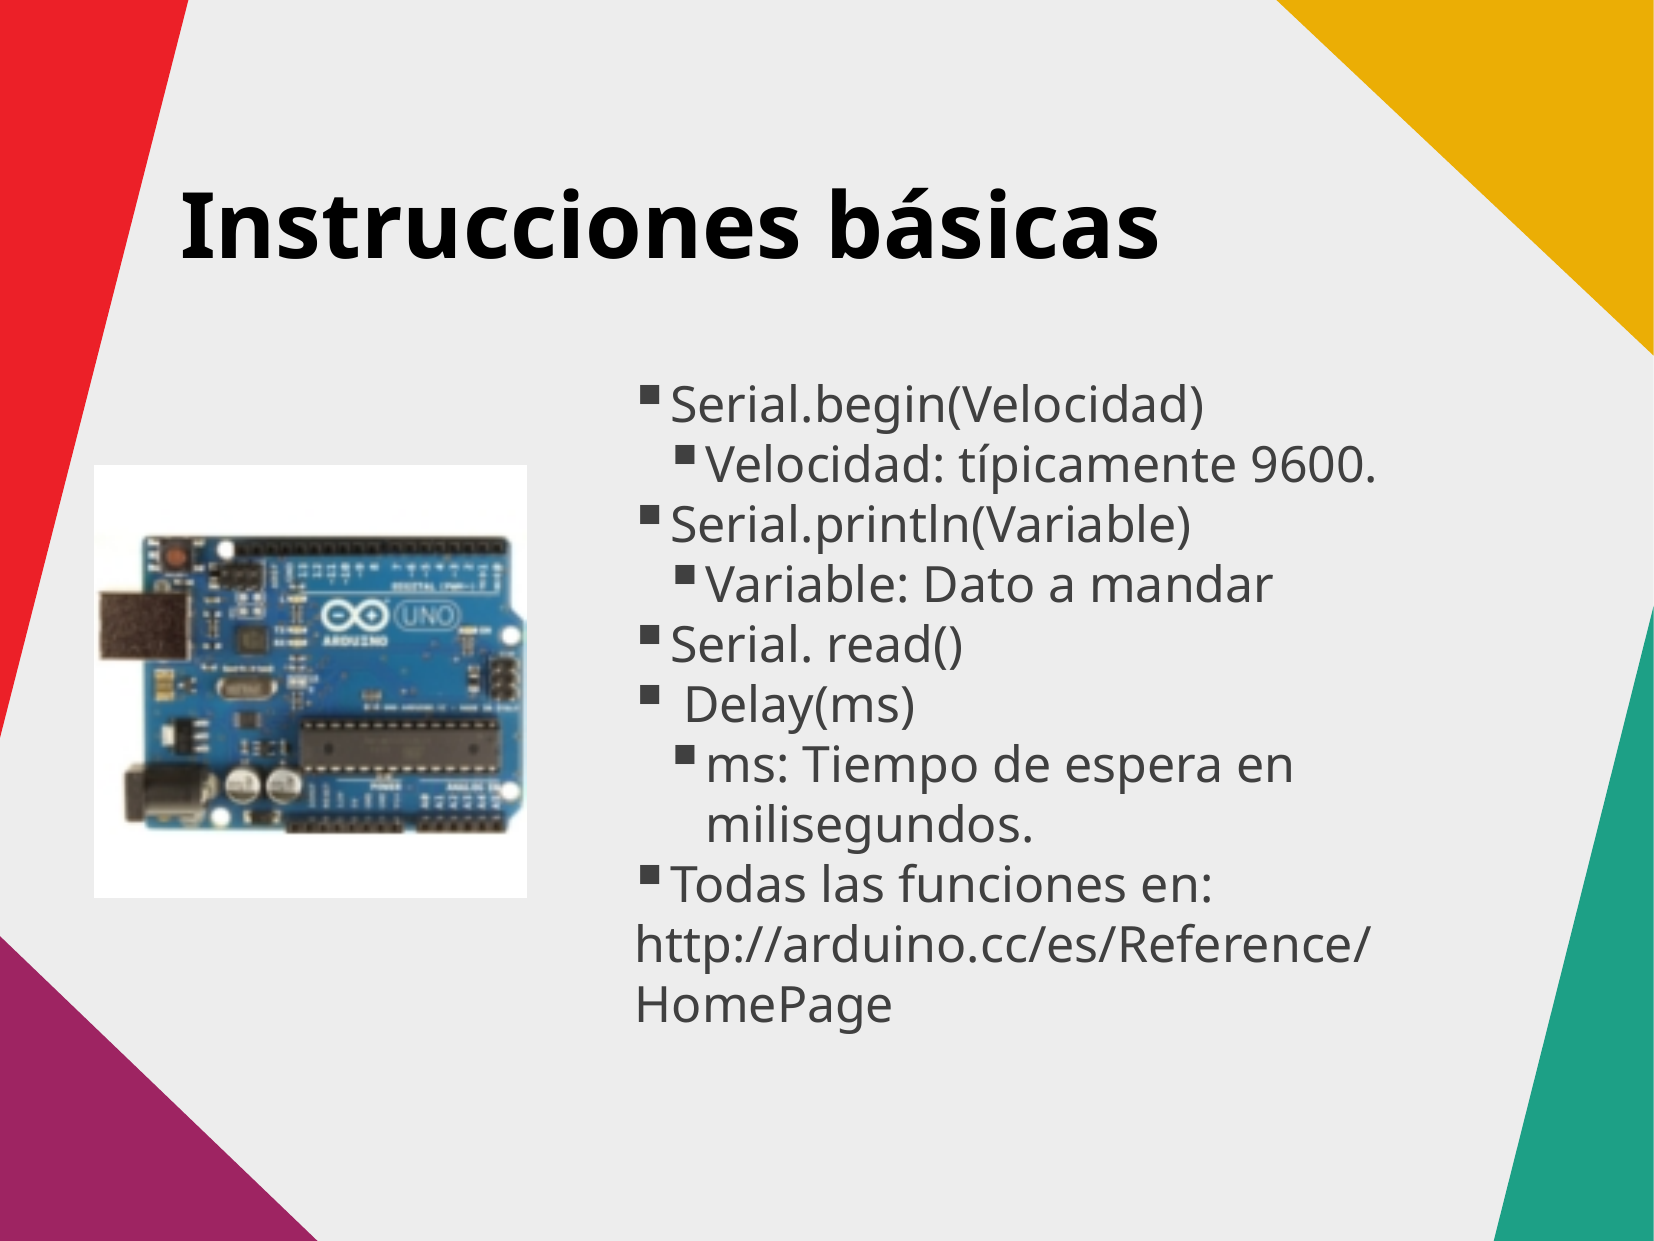

Instrucciones básicas
Serial.begin(Velocidad)
Velocidad: típicamente 9600.
Serial.println(Variable)
Variable: Dato a mandar
Serial. read()
 Delay(ms)
ms: Tiempo de espera en milisegundos.
Todas las funciones en:
http://arduino.cc/es/Reference/HomePage